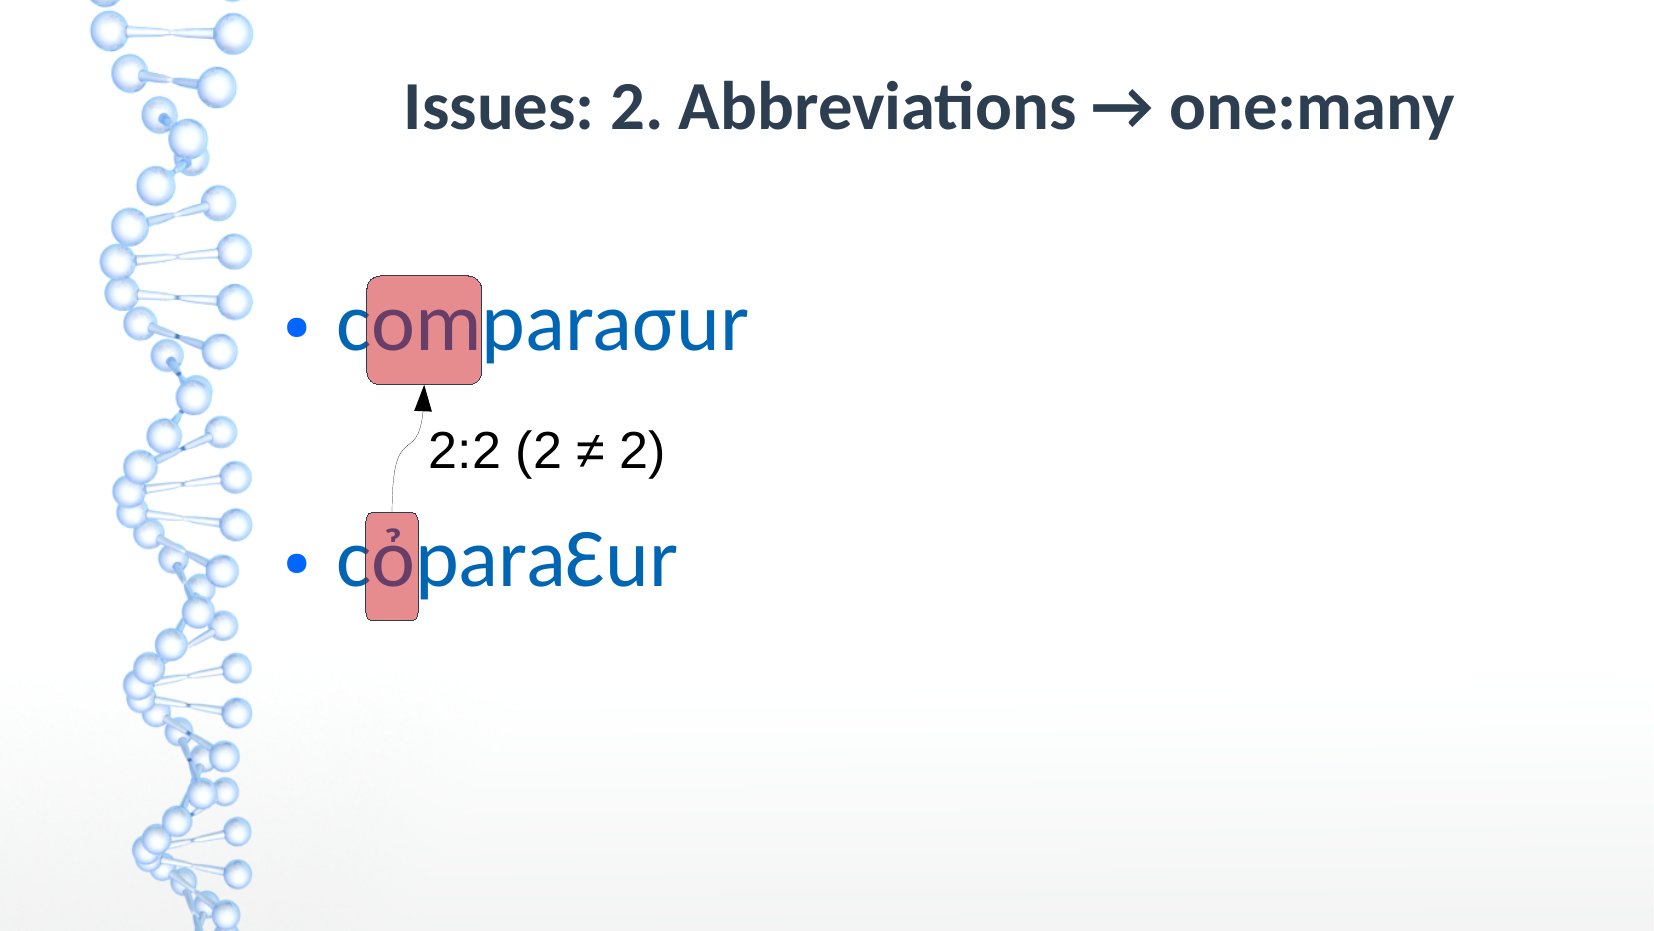

# Issues: 2. Abbreviations → one:many
comparaσur
2:2 (2 ≠ 2)
cỏparaƐur